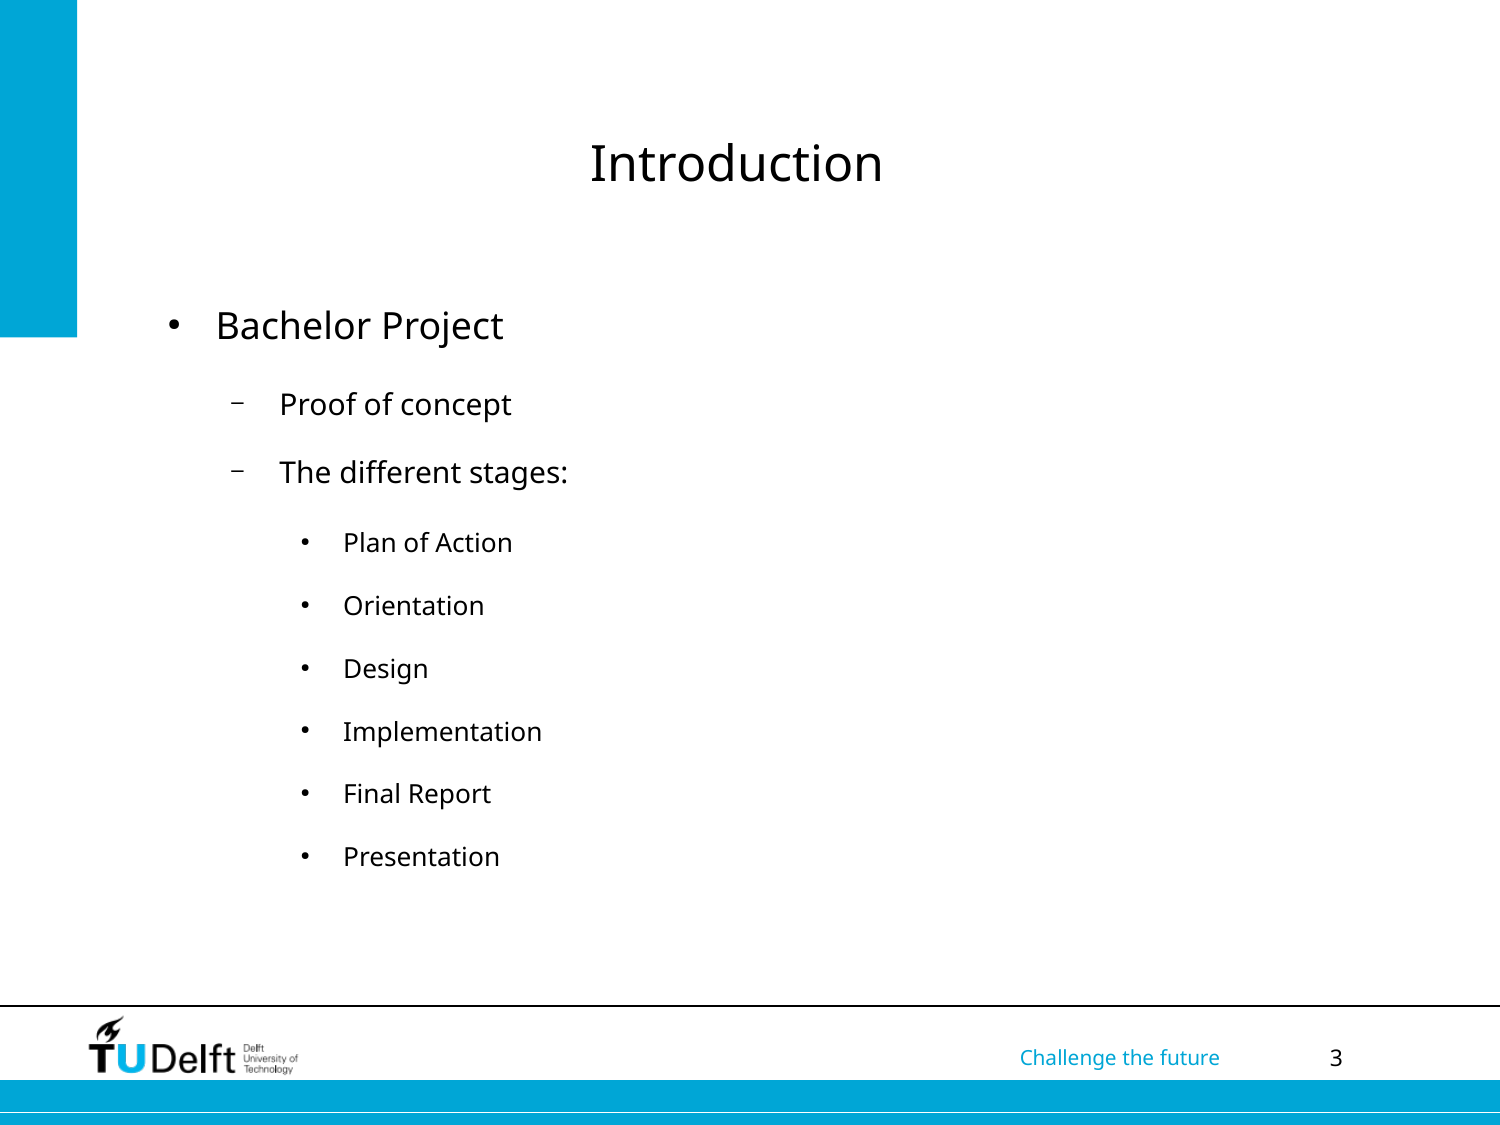

# Introduction
Bachelor Project
Proof of concept
The different stages:
Plan of Action
Orientation
Design
Implementation
Final Report
Presentation